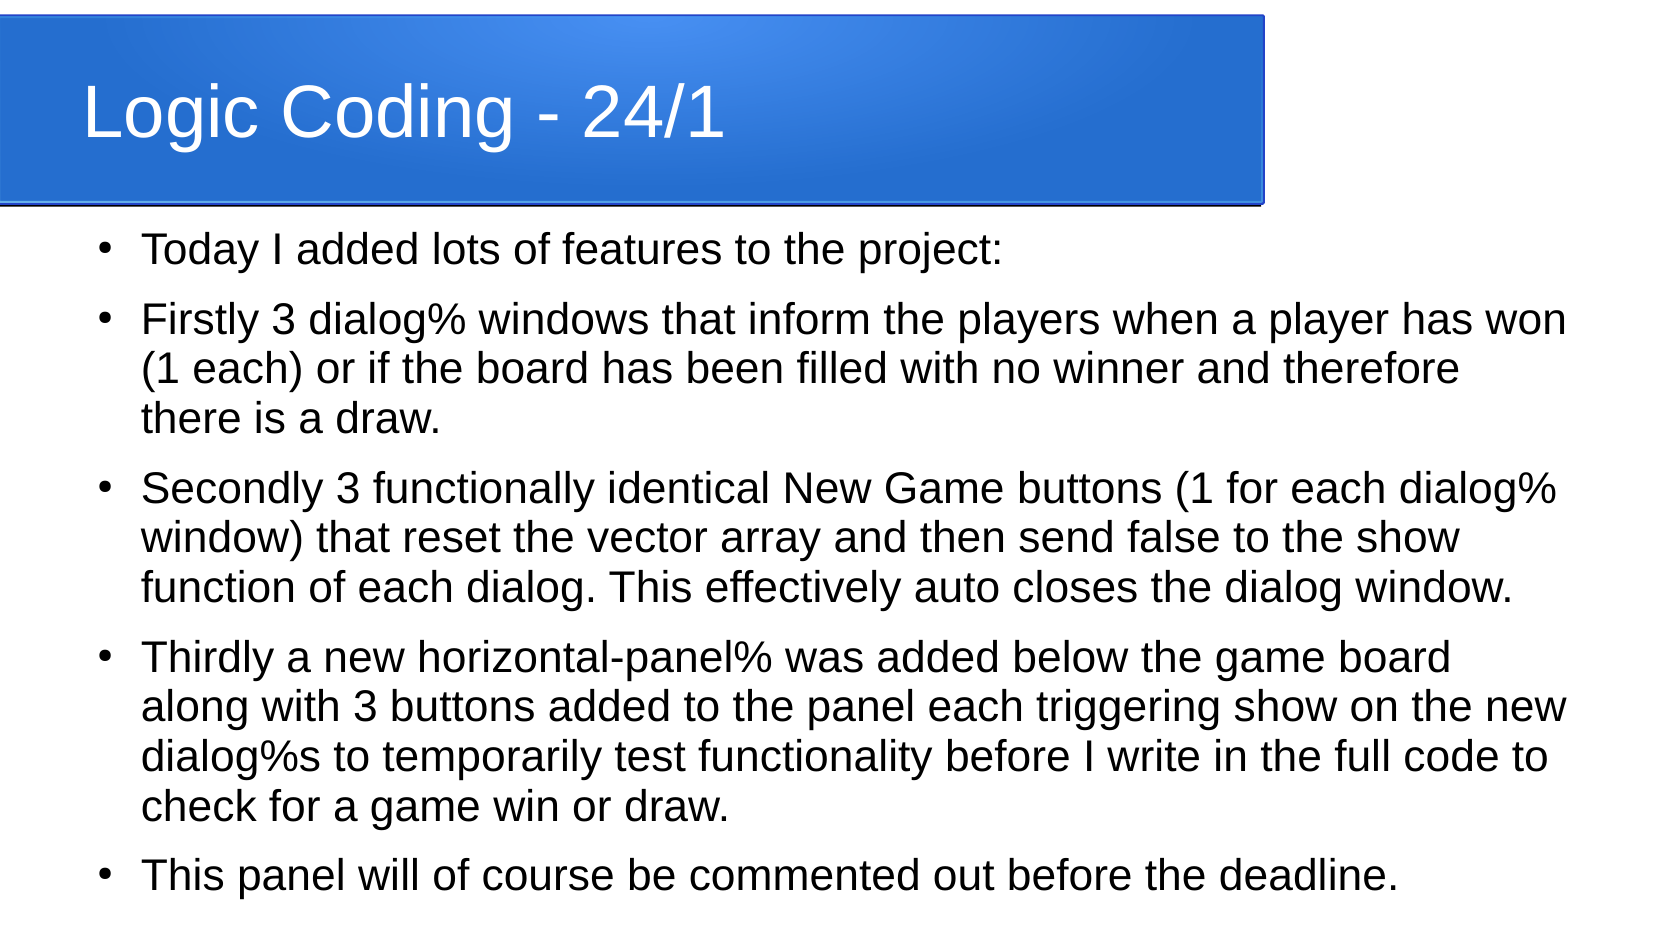

# Logic Coding - 24/1
Today I added lots of features to the project:
Firstly 3 dialog% windows that inform the players when a player has won (1 each) or if the board has been filled with no winner and therefore there is a draw.
Secondly 3 functionally identical New Game buttons (1 for each dialog% window) that reset the vector array and then send false to the show function of each dialog. This effectively auto closes the dialog window.
Thirdly a new horizontal-panel% was added below the game board along with 3 buttons added to the panel each triggering show on the new dialog%s to temporarily test functionality before I write in the full code to check for a game win or draw.
This panel will of course be commented out before the deadline.